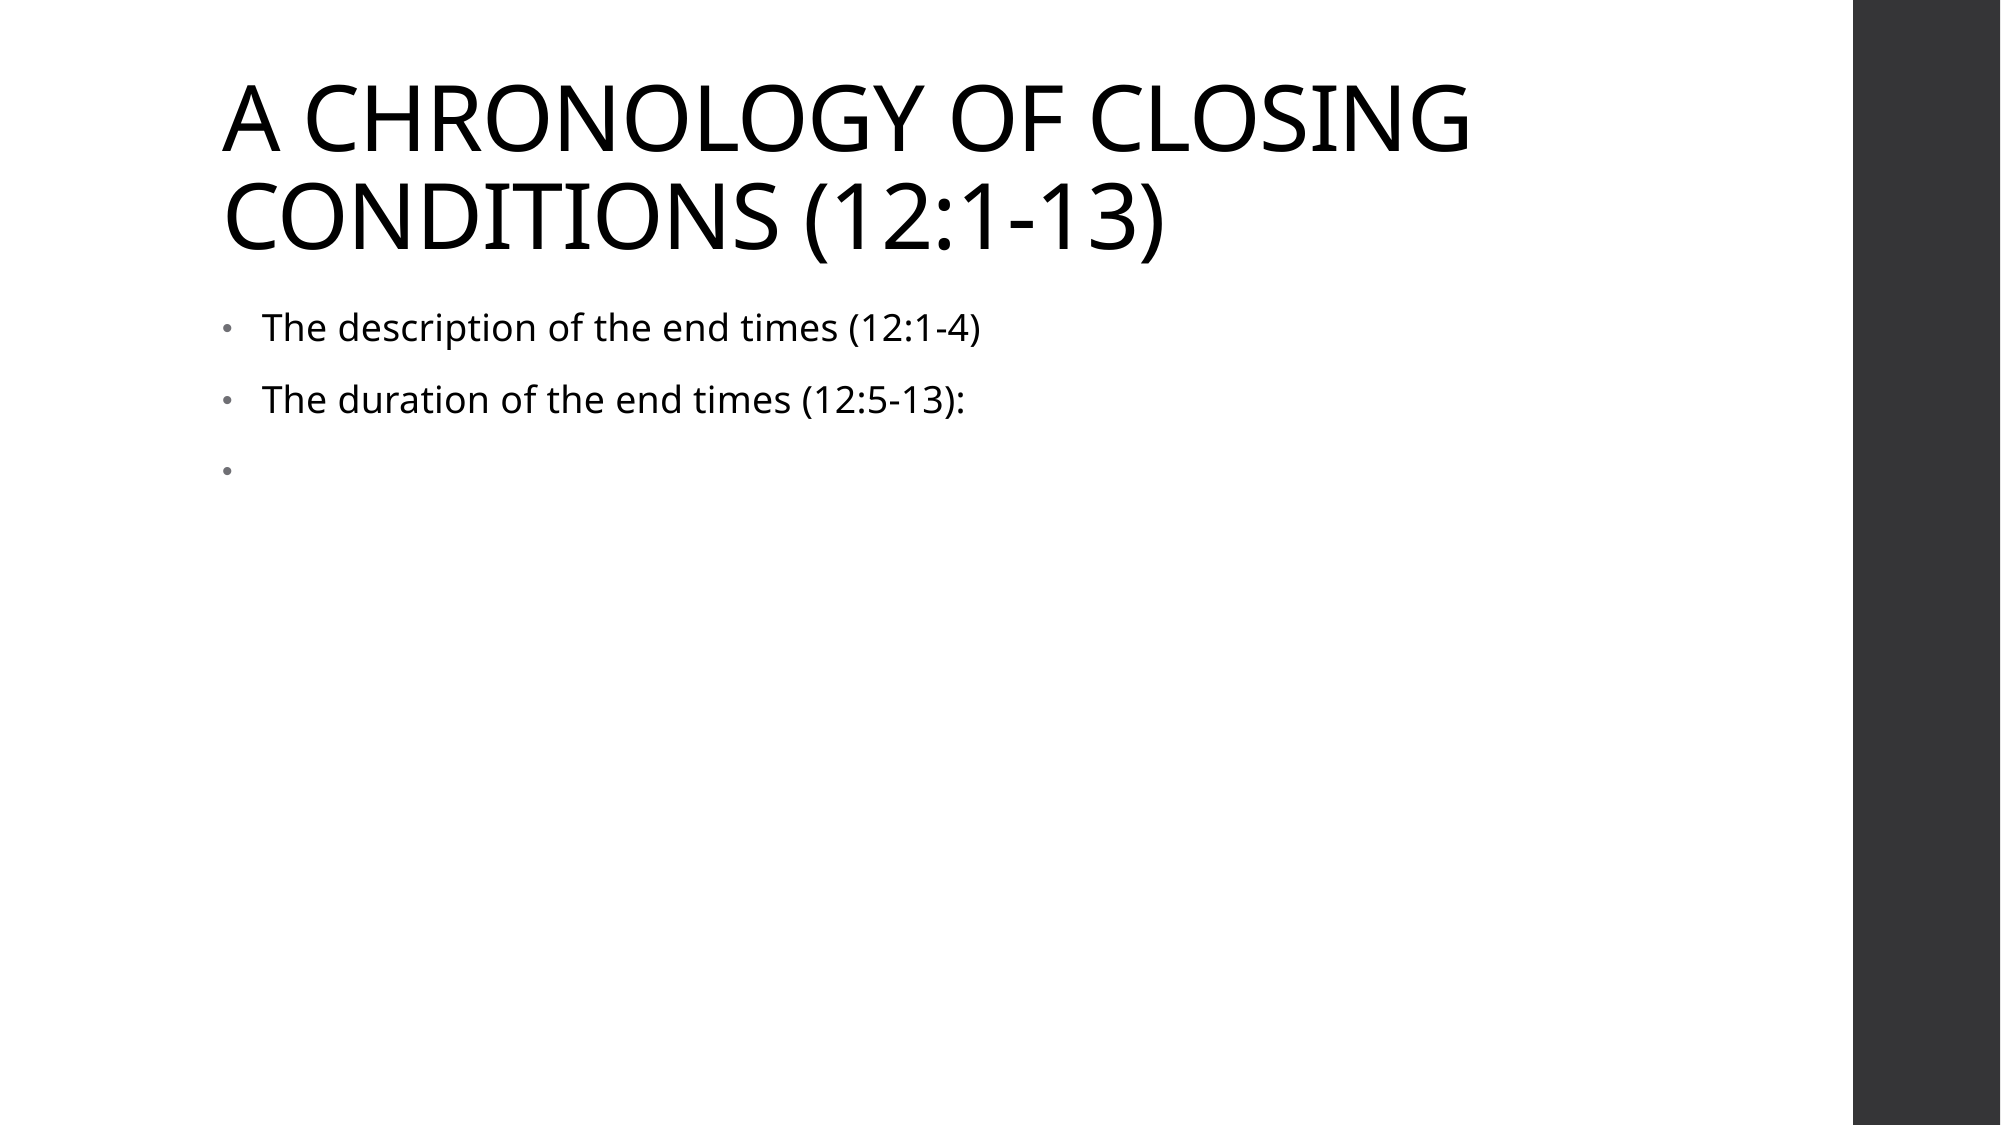

# A CHRONOLOGY OF CLOSING CONDITIONS (12:1-13)
 The description of the end times (12:1-4)
 The duration of the end times (12:5-13):